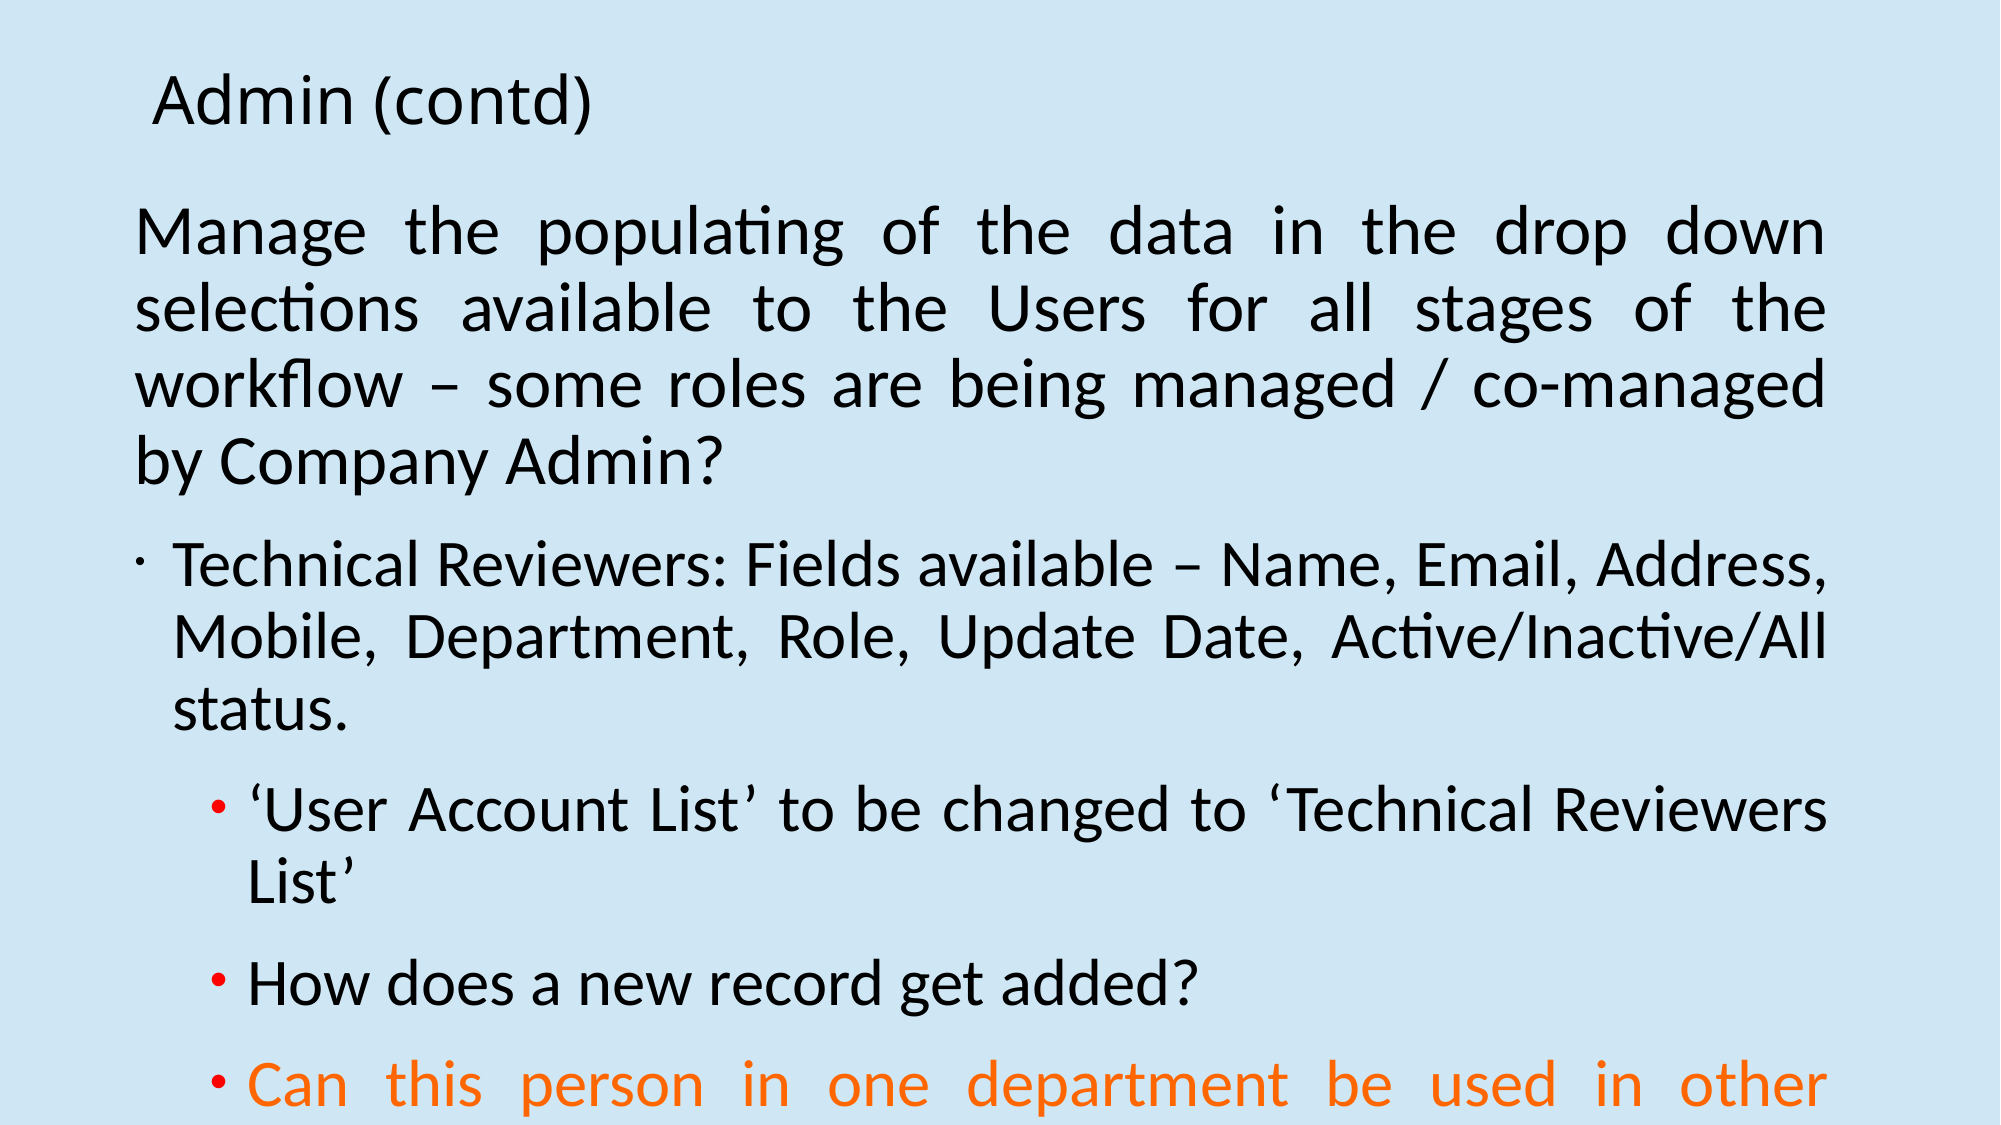

# Admin (contd)
Manage the populating of the data in the drop down selections available to the Users for all stages of the workflow – some roles are being managed / co-managed by Company Admin?
Technical Reviewers: Fields available – Name, Email, Address, Mobile, Department, Role, Update Date, Active/Inactive/All status.
‘User Account List’ to be changed to ‘Technical Reviewers List’
How does a new record get added?
Can this person in one department be used in other departments for the same role? If existing in the system, does not need a re-entry of he same persons record into the system.
Technical Approvers: Fields available – Name, Email, Address, Mobile, Department, Role, Update Date, Active/Inactive/All status.
‘User Account List’ to be changed to ‘Technical Approvers List’
How does a new record get added?
Can this person in one department be used in other departments for the same role? If existing in the system, does not need a re-entry of he same persons record into the system.
Single Source Approvers: Fields available – Name, Email, Address, Mobile, Department, Role, Update Date, Active/Inactive/All status.
‘User Account List’ to be changed to ‘Single Source Approvers List’
Who creates this record as in this screen it is only a listing.
Where is the profile of these personnel and how can they access it?
If the mouse hovers over the cell below department – a company name is showing up - ?
Records show 1 - 6 of 6 – not sure what this means as there are two records.
Commercial Approvers: Fields available – Name, Email, Address, Mobile, Department, Role, Update Date, Active/Inactive/All status.
Same comments as above
Reports / Dashboard:
Only calendar in the dashboard. How is the calendar linked to the profile which has similar dashboard details?
To be reviewed later as this is not yet done
Manage Notifications / Files / Vendor Contracts, agreements with validities and upload relevant files that can be accessed by Users
All of these do not exist as separate items – possibly due to being covered somewhere else?